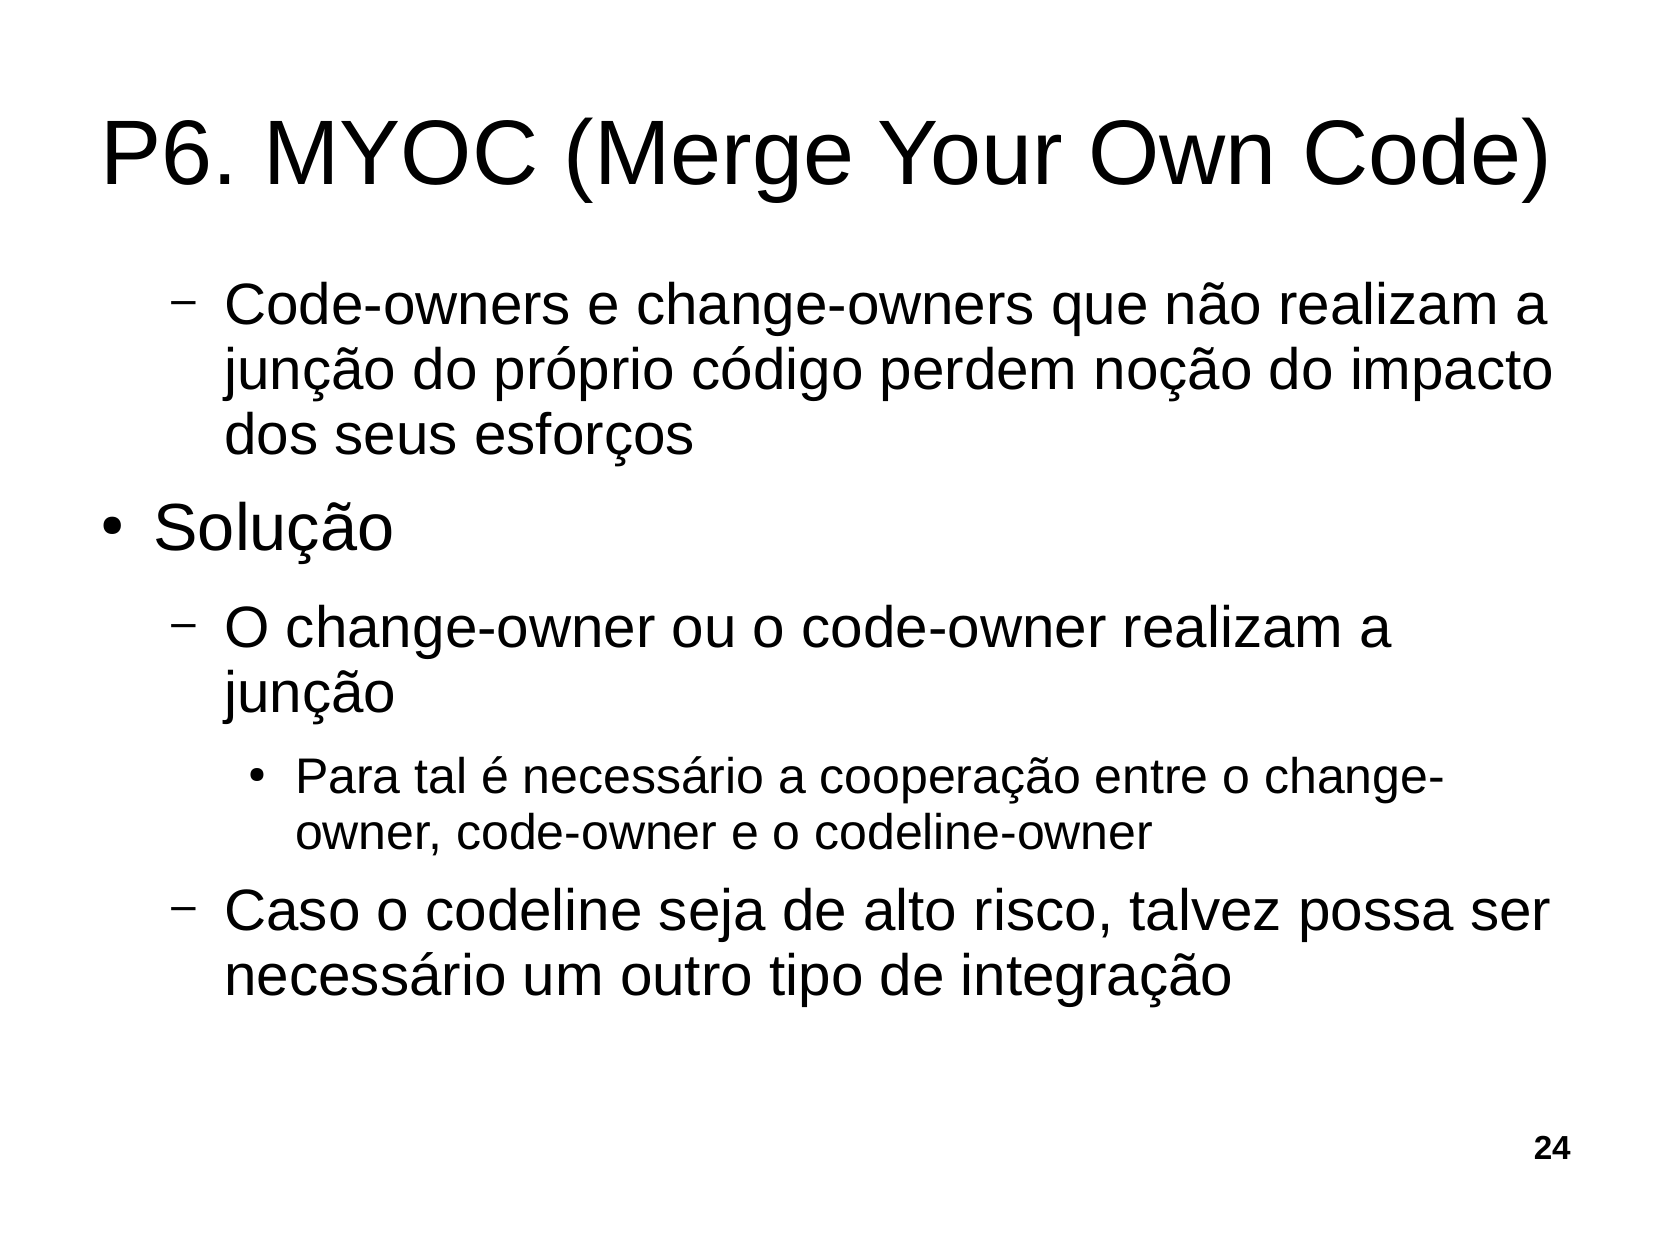

# P6. MYOC (Merge Your Own Code)
Code-owners e change-owners que não realizam a junção do próprio código perdem noção do impacto dos seus esforços
Solução
O change-owner ou o code-owner realizam a junção
Para tal é necessário a cooperação entre o change-owner, code-owner e o codeline-owner
Caso o codeline seja de alto risco, talvez possa ser necessário um outro tipo de integração
24